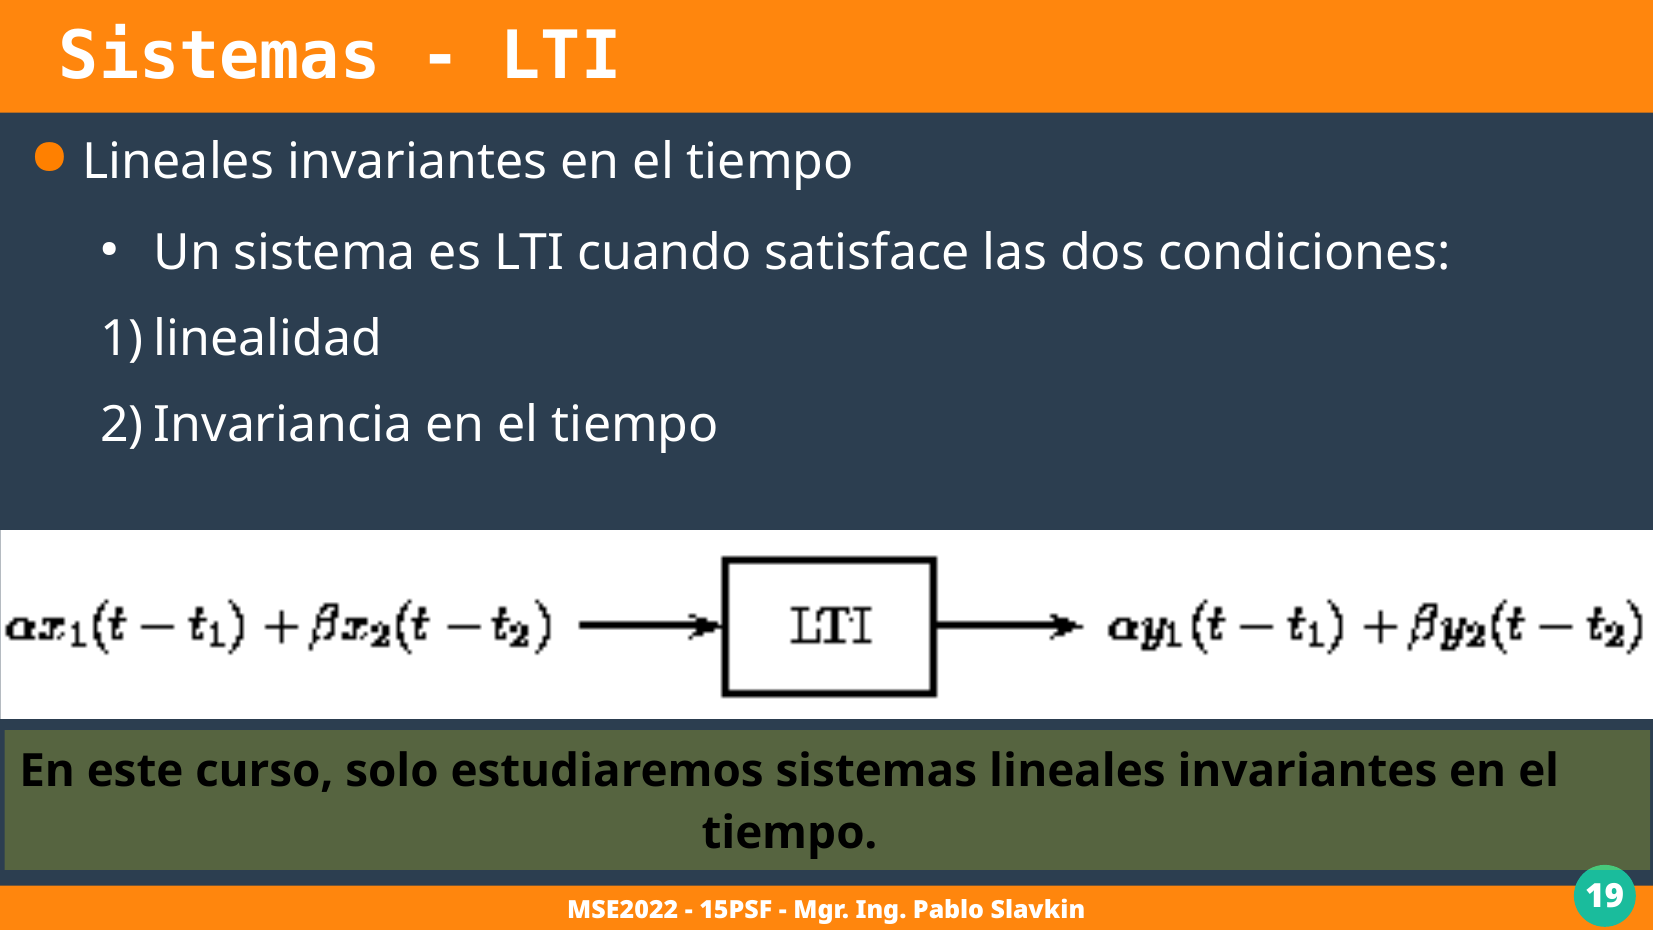

# Sistemas - LTI
Lineales invariantes en el tiempo
Un sistema es LTI cuando satisface las dos condiciones:
linealidad
Invariancia en el tiempo
En este curso, solo estudiaremos sistemas lineales invariantes en el tiempo.
MSE2022 - 15PSF - Mgr. Ing. Pablo Slavkin